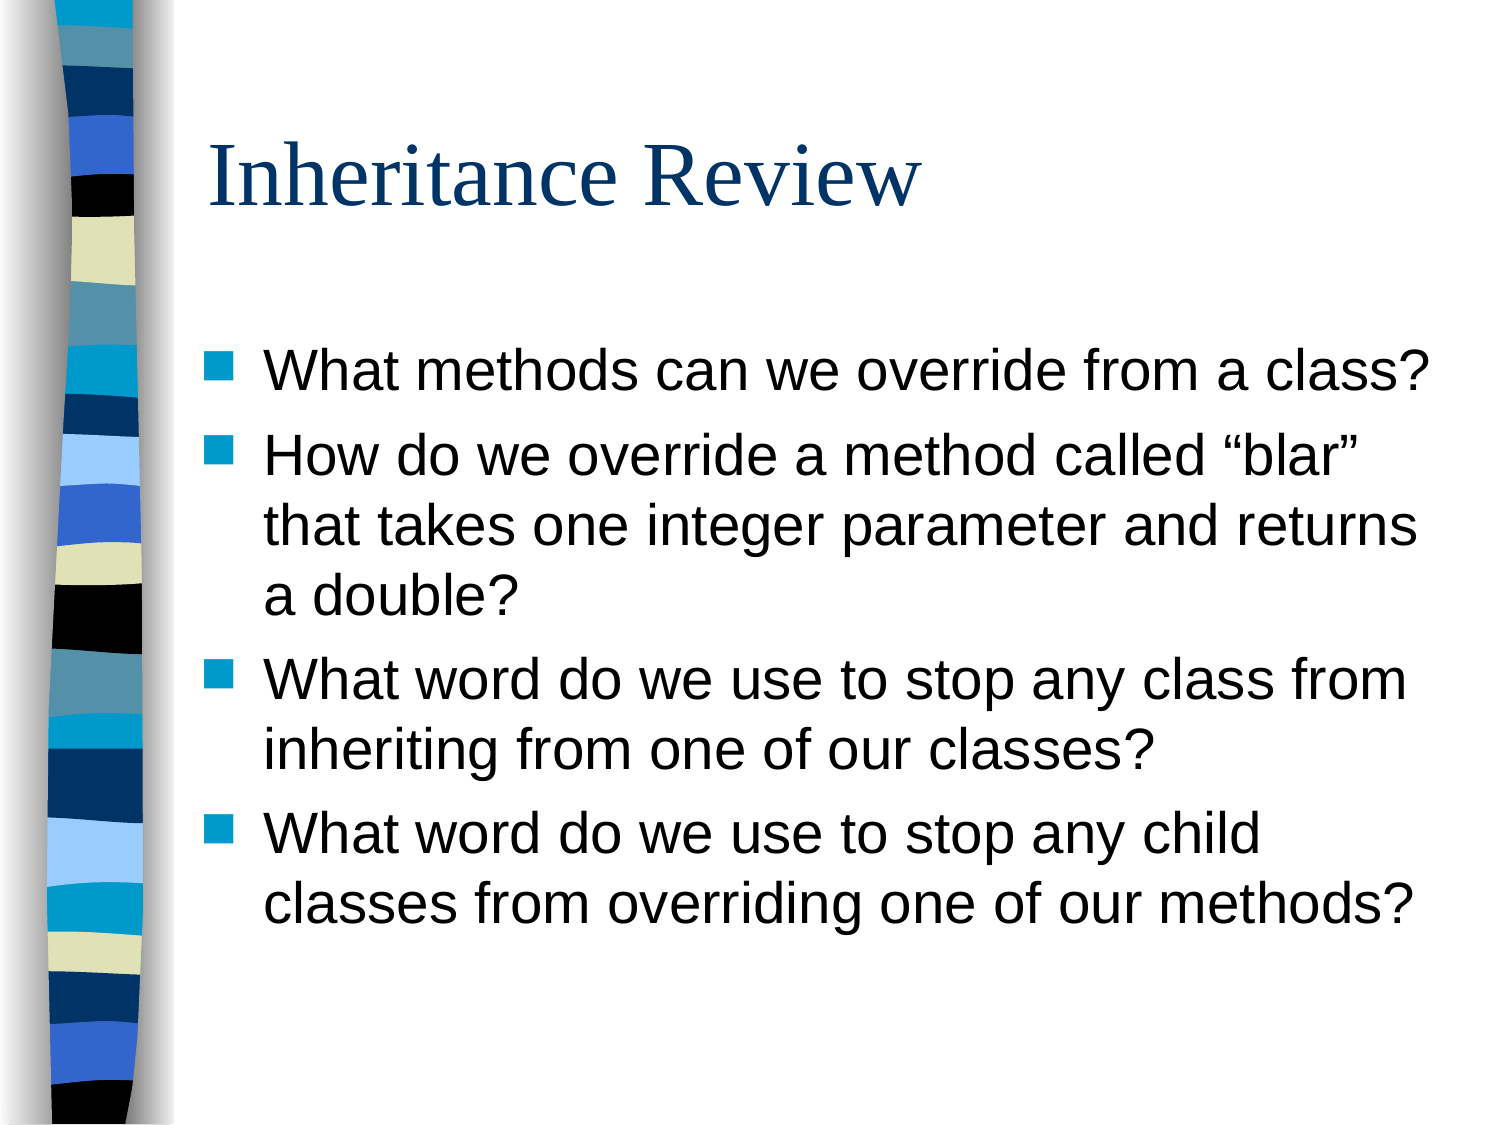

# Inheritance Review
What methods can we override from a class?
How do we override a method called “blar” that takes one integer parameter and returns a double?
What word do we use to stop any class from inheriting from one of our classes?
What word do we use to stop any child classes from overriding one of our methods?